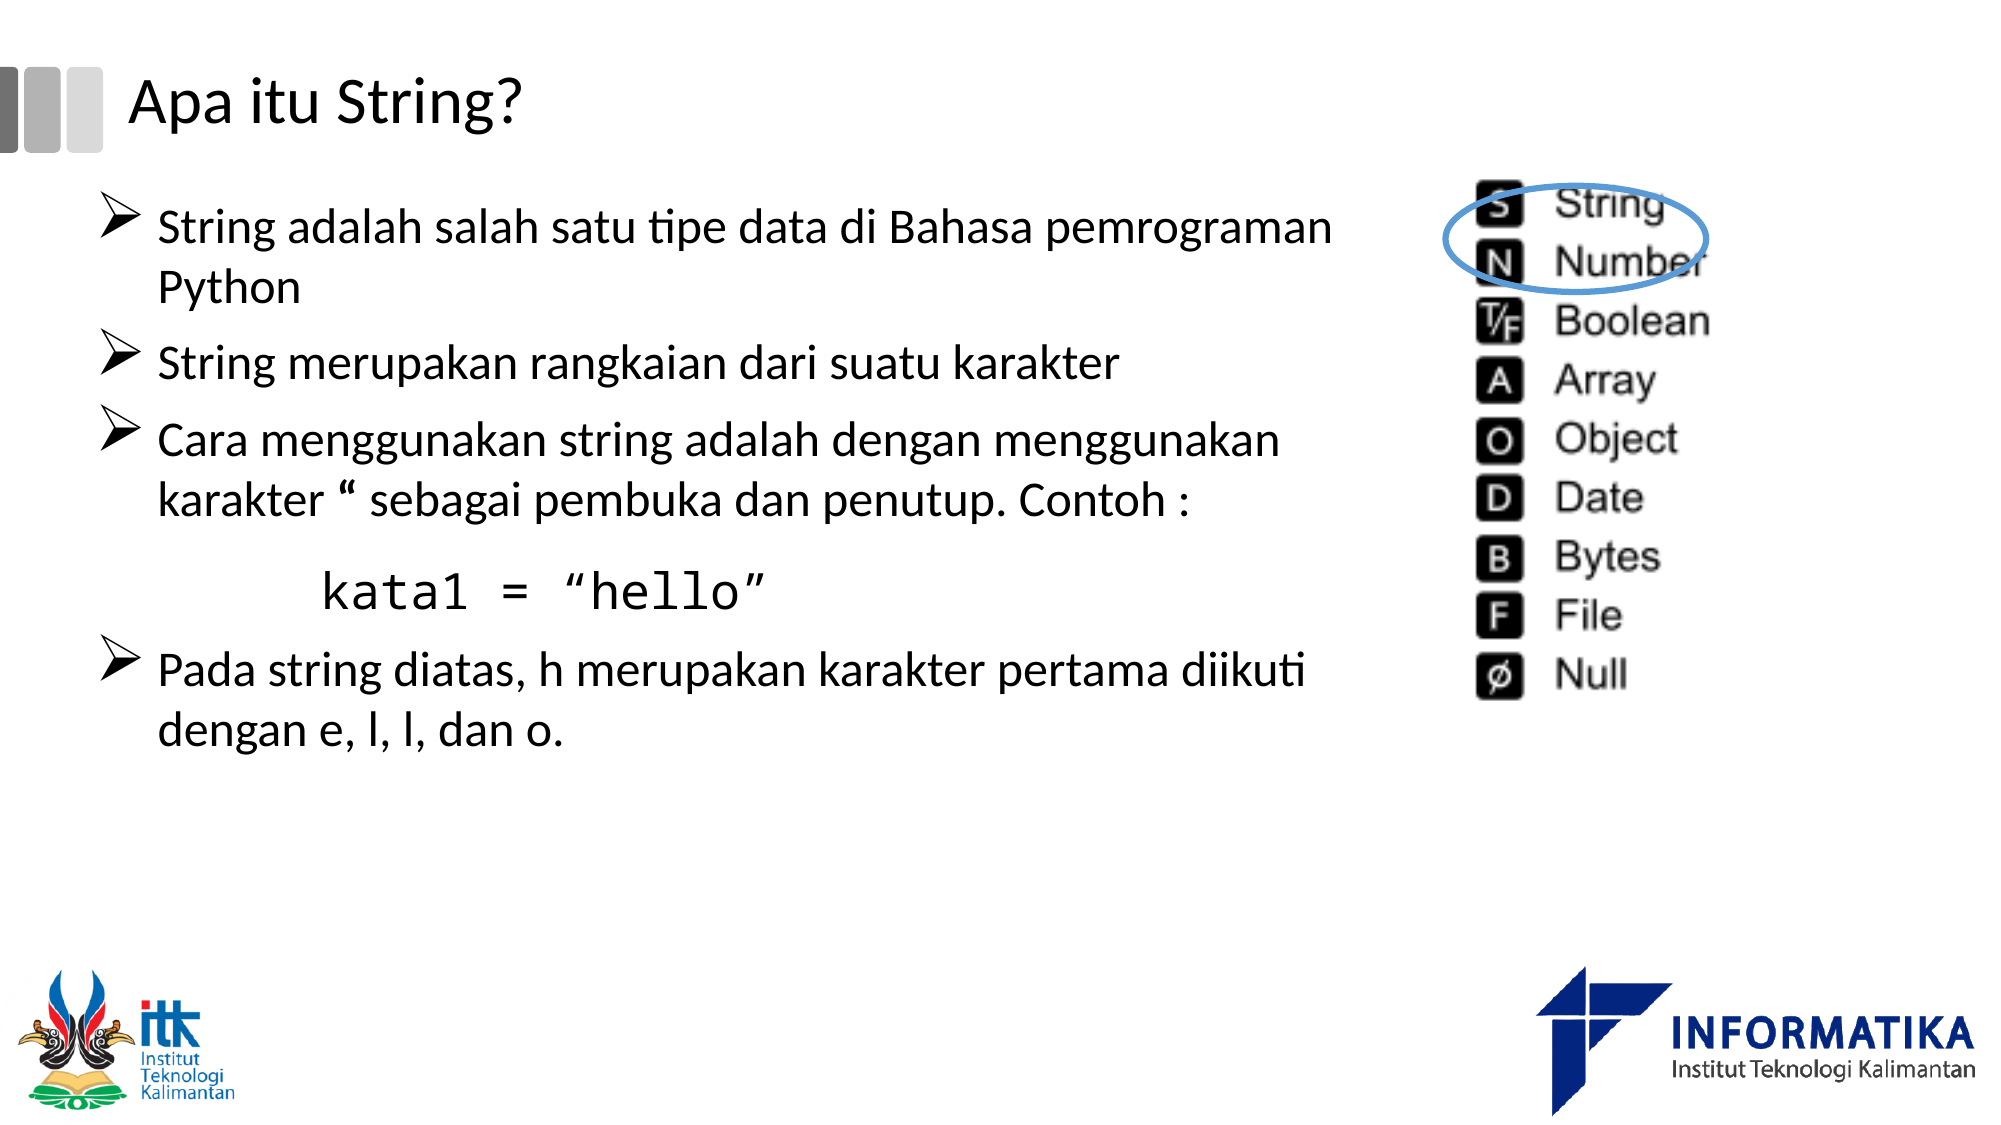

# Apa itu String?
String adalah salah satu tipe data di Bahasa pemrograman Python
String merupakan rangkaian dari suatu karakter
Cara menggunakan string adalah dengan menggunakan karakter “ sebagai pembuka dan penutup. Contoh :
	kata1 = “hello”
Pada string diatas, h merupakan karakter pertama diikuti dengan e, l, l, dan o.